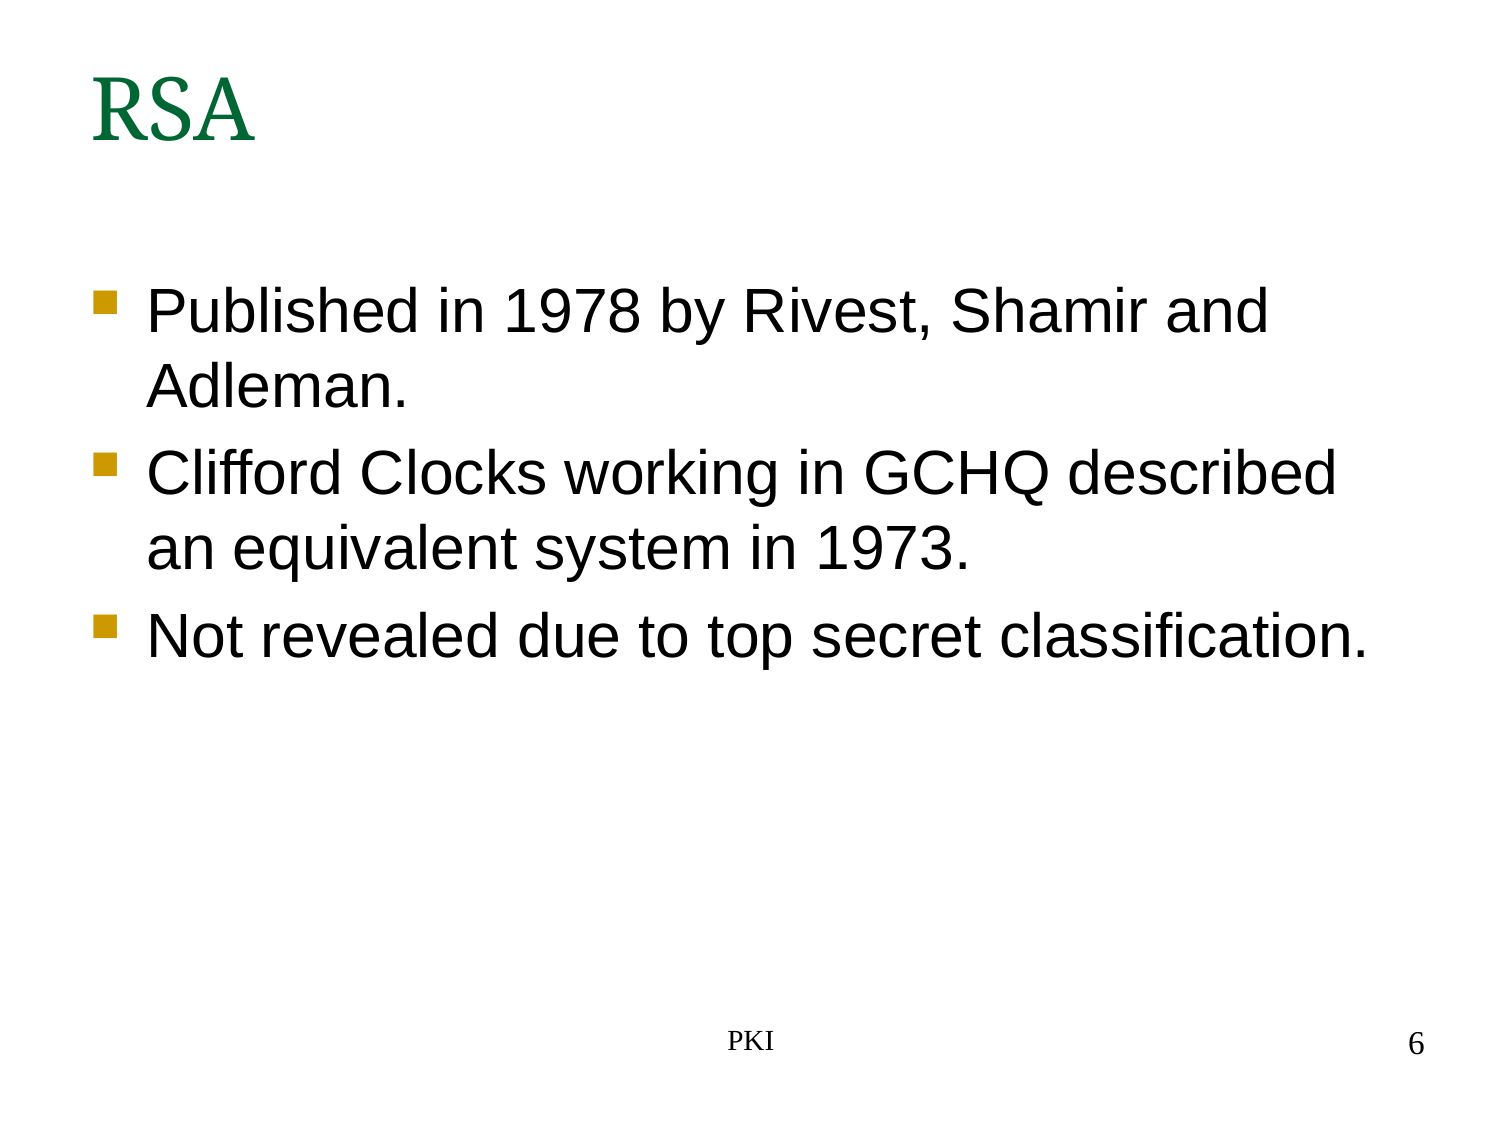

# RSA
Published in 1978 by Rivest, Shamir and Adleman.
Clifford Clocks working in GCHQ described an equivalent system in 1973.
Not revealed due to top secret classification.
PKI
6